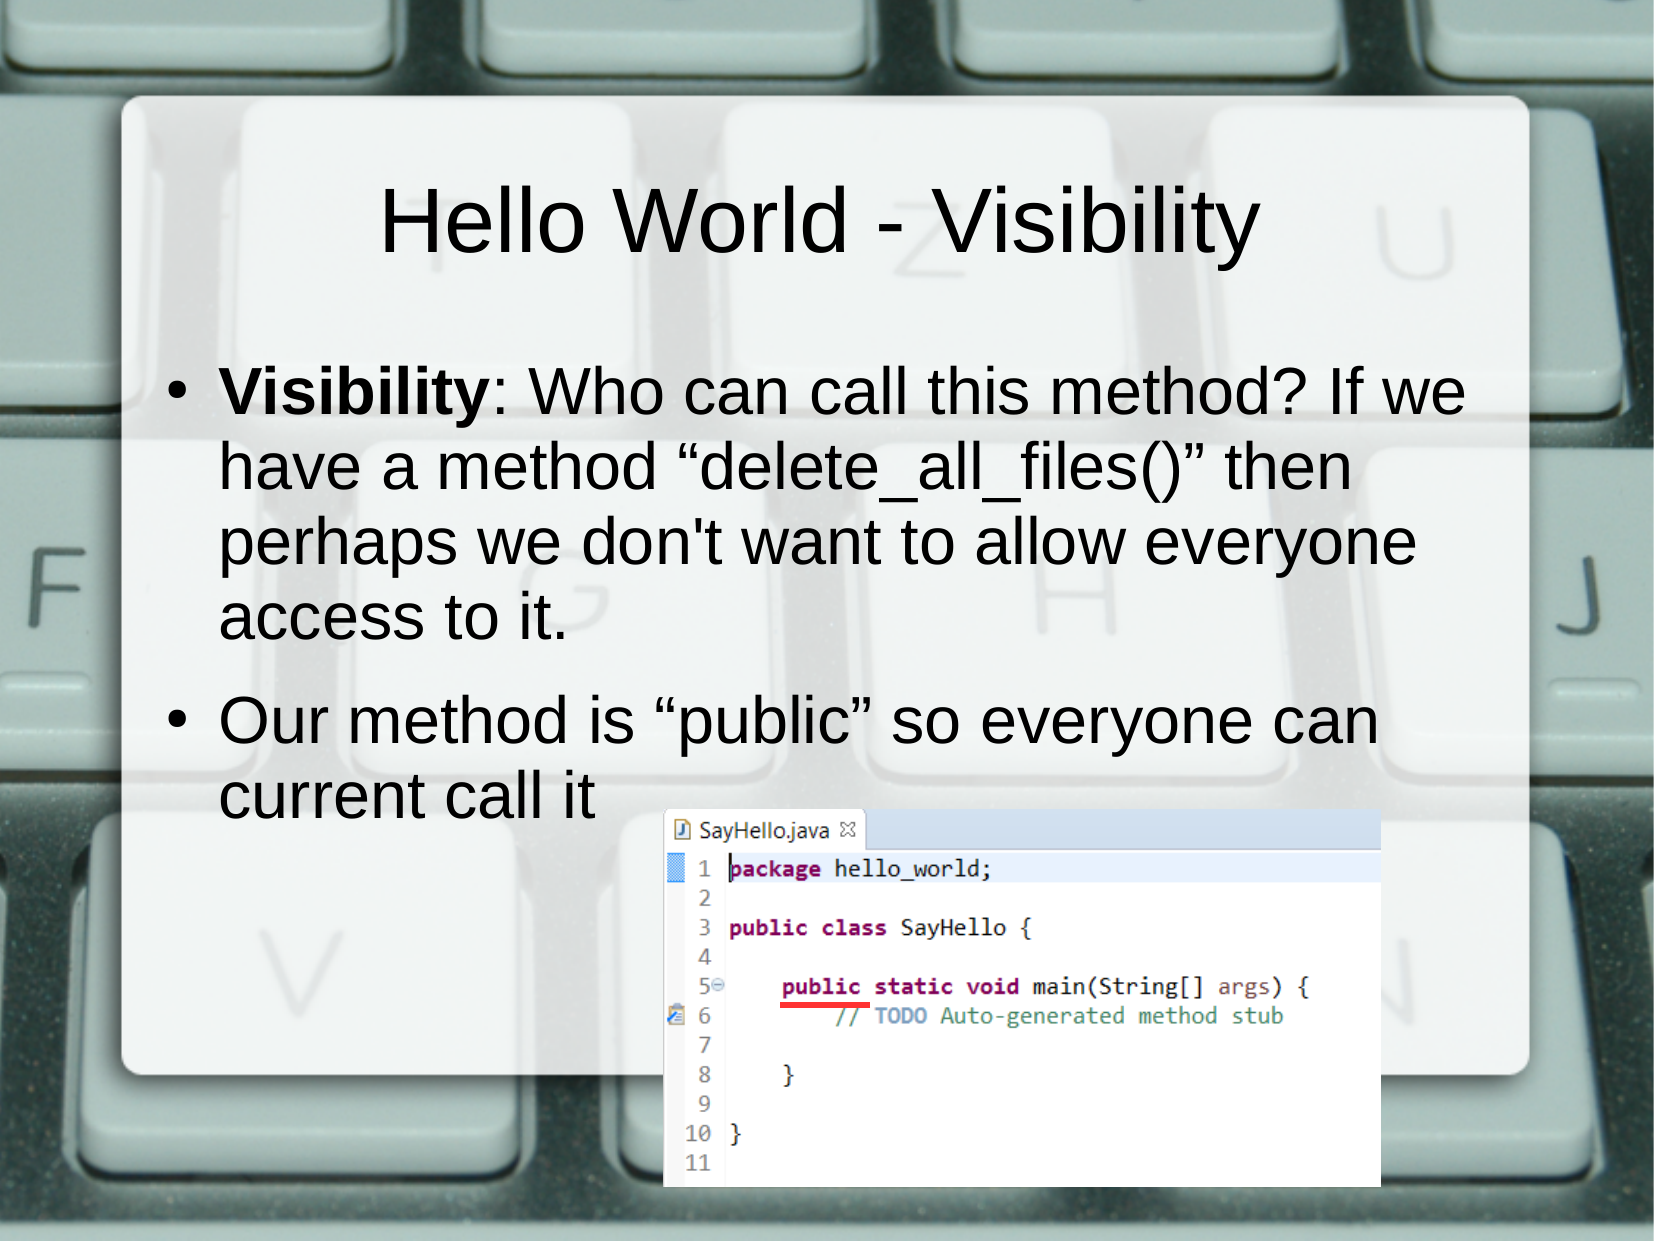

# Hello World - Visibility
Visibility: Who can call this method? If we have a method “delete_all_files()” then perhaps we don't want to allow everyone access to it.
Our method is “public” so everyone can current call it